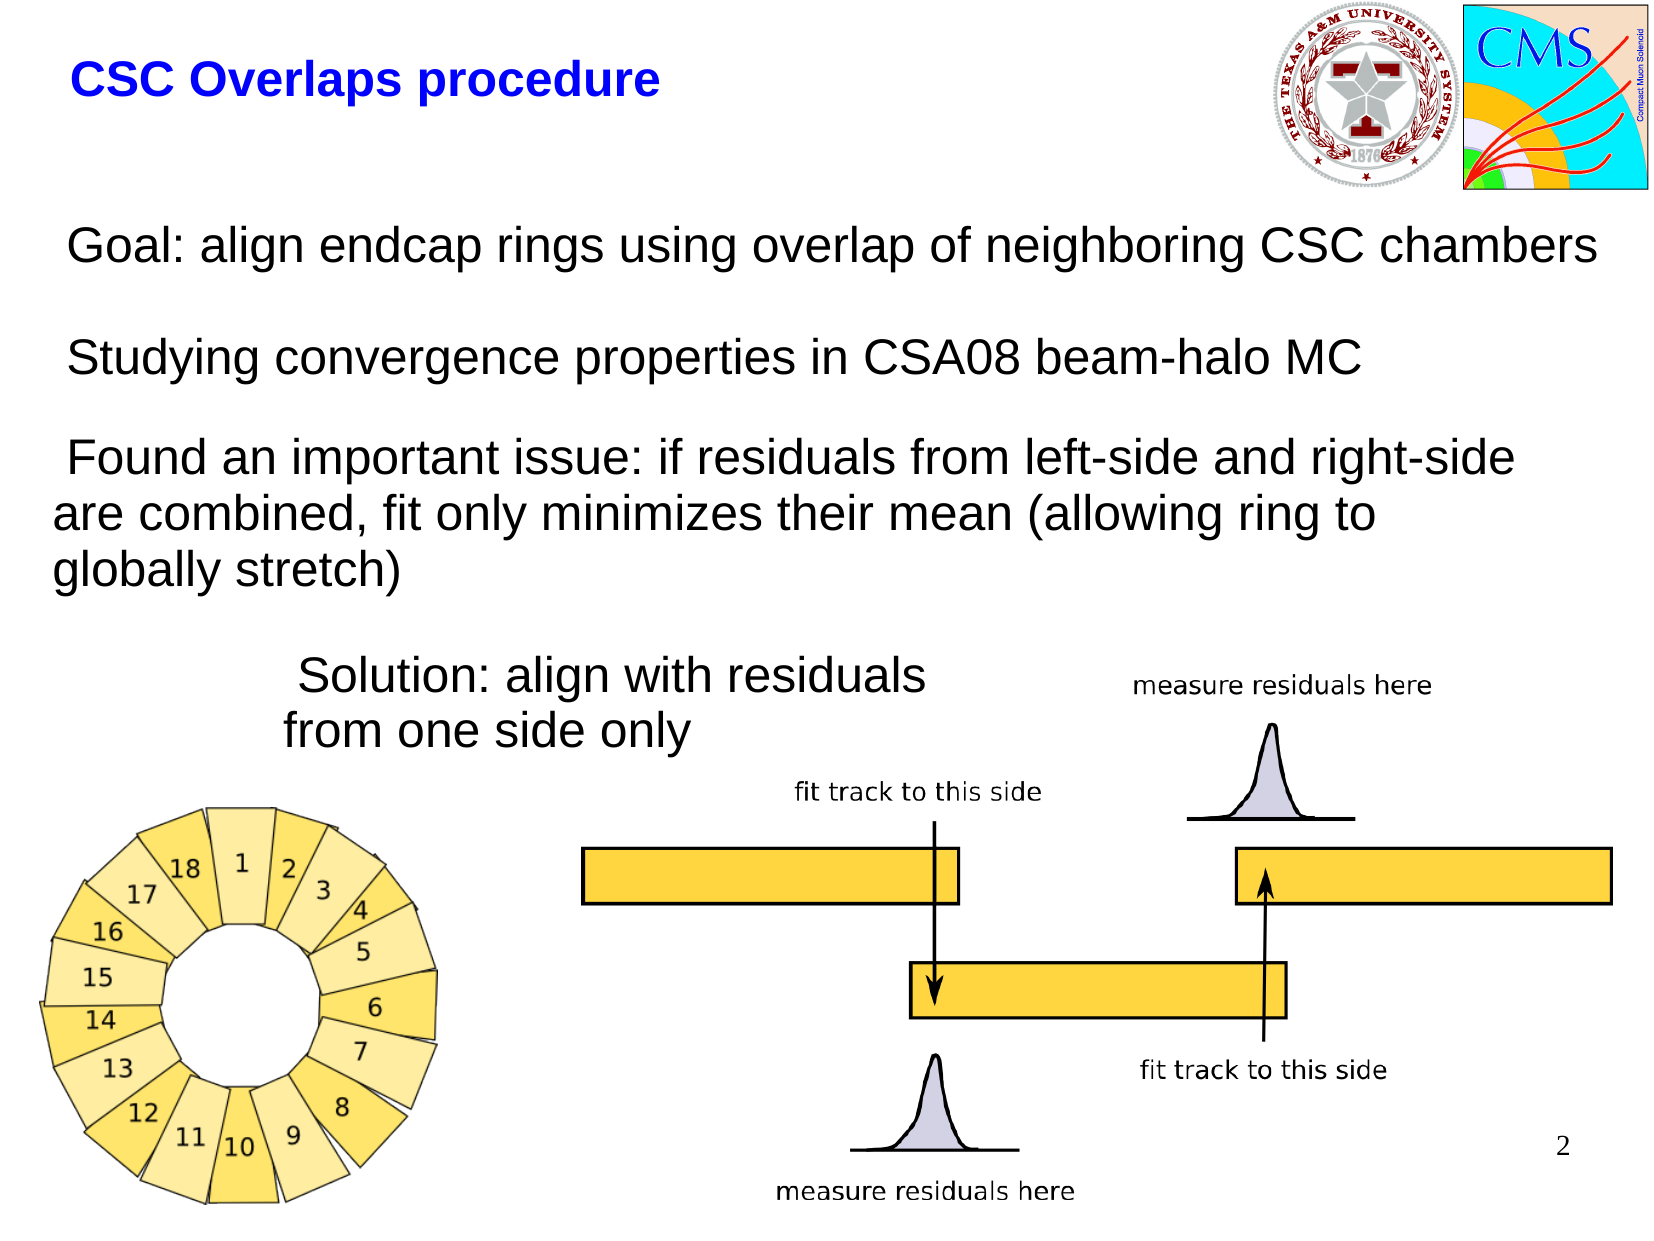

CSC Overlaps procedure
 Goal: align endcap rings using overlap of neighboring CSC chambers
 Studying convergence properties in CSA08 beam-halo MC
 Found an important issue: if residuals from left-side and right-side are combined, fit only minimizes their mean (allowing ring to globally stretch)
 Solution: align with residuals from one side only
2